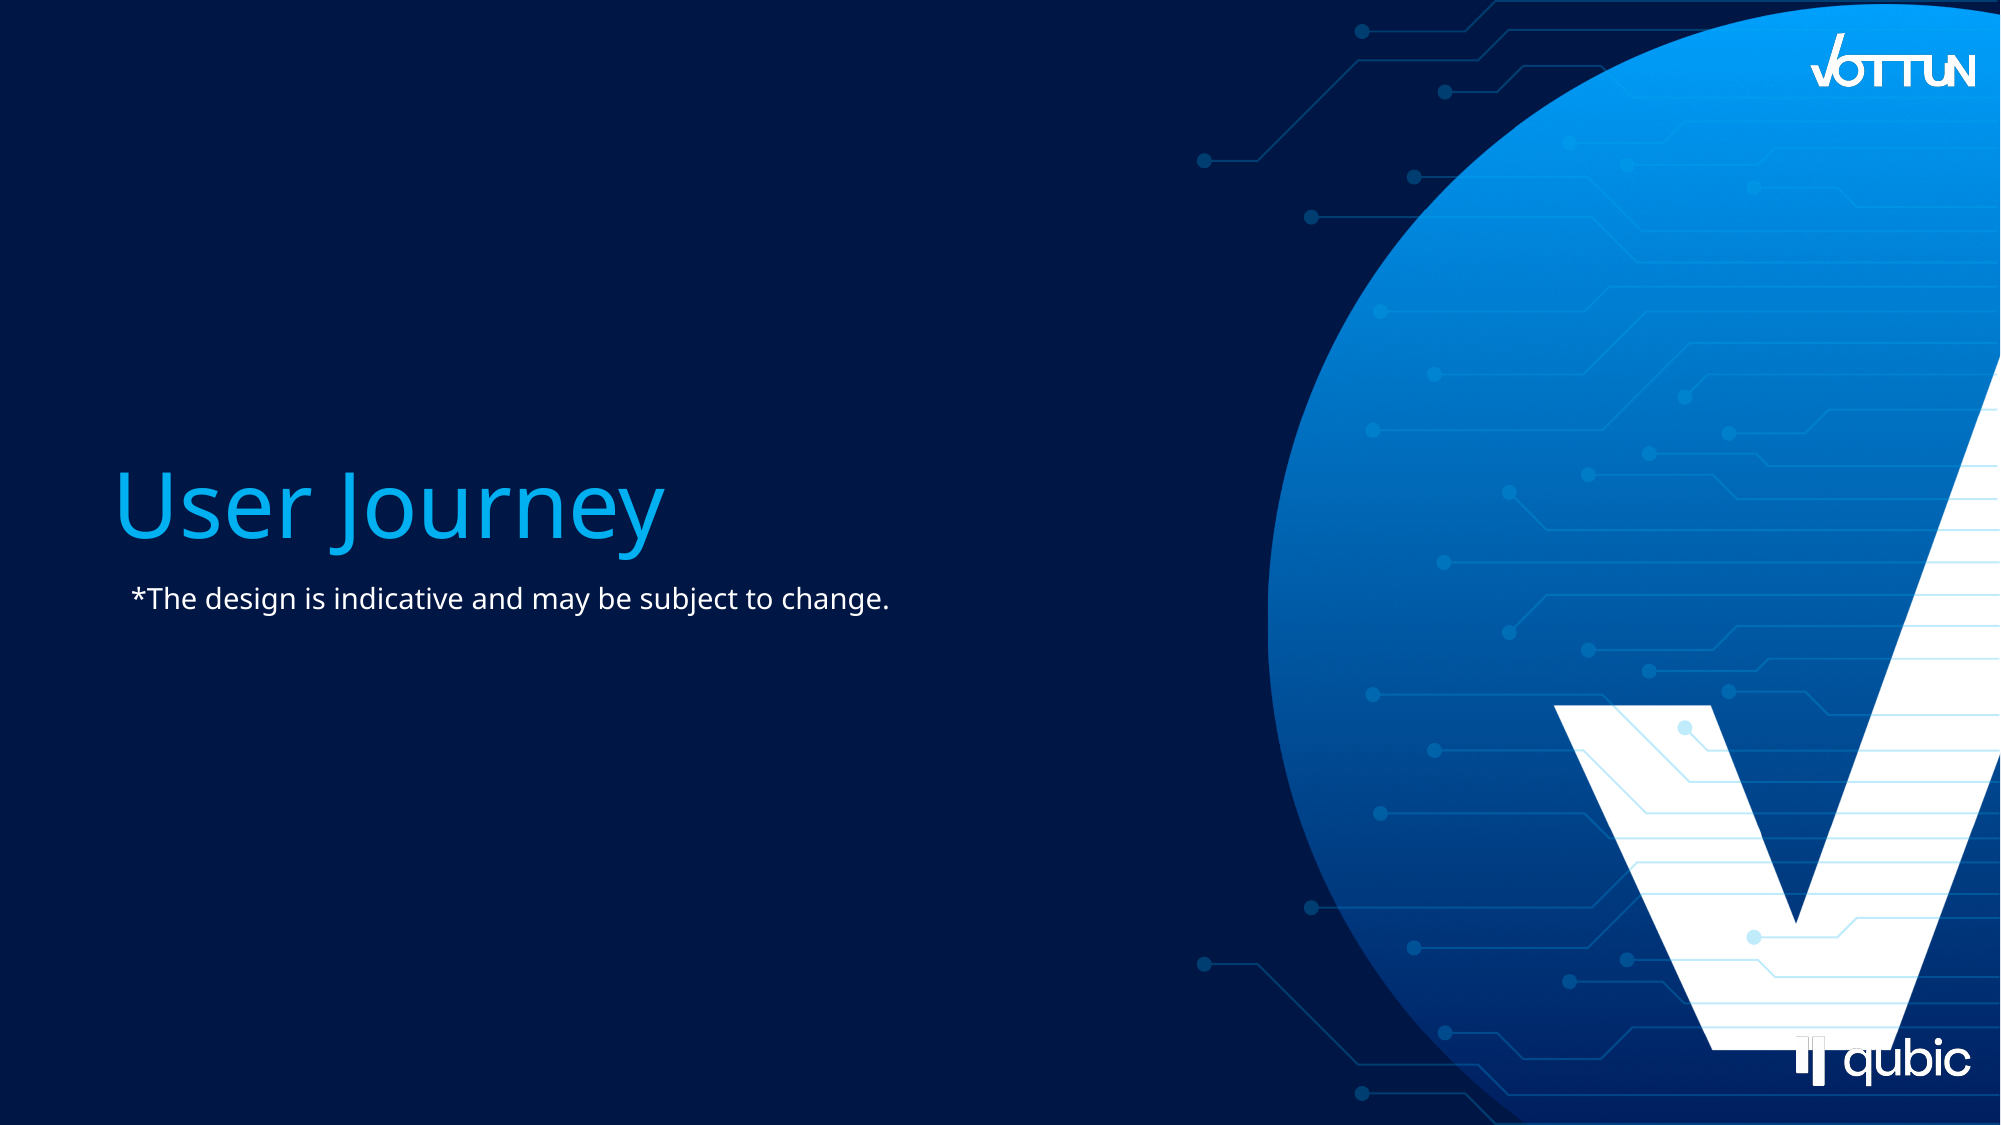

User Journey
*The design is indicative and may be subject to change.